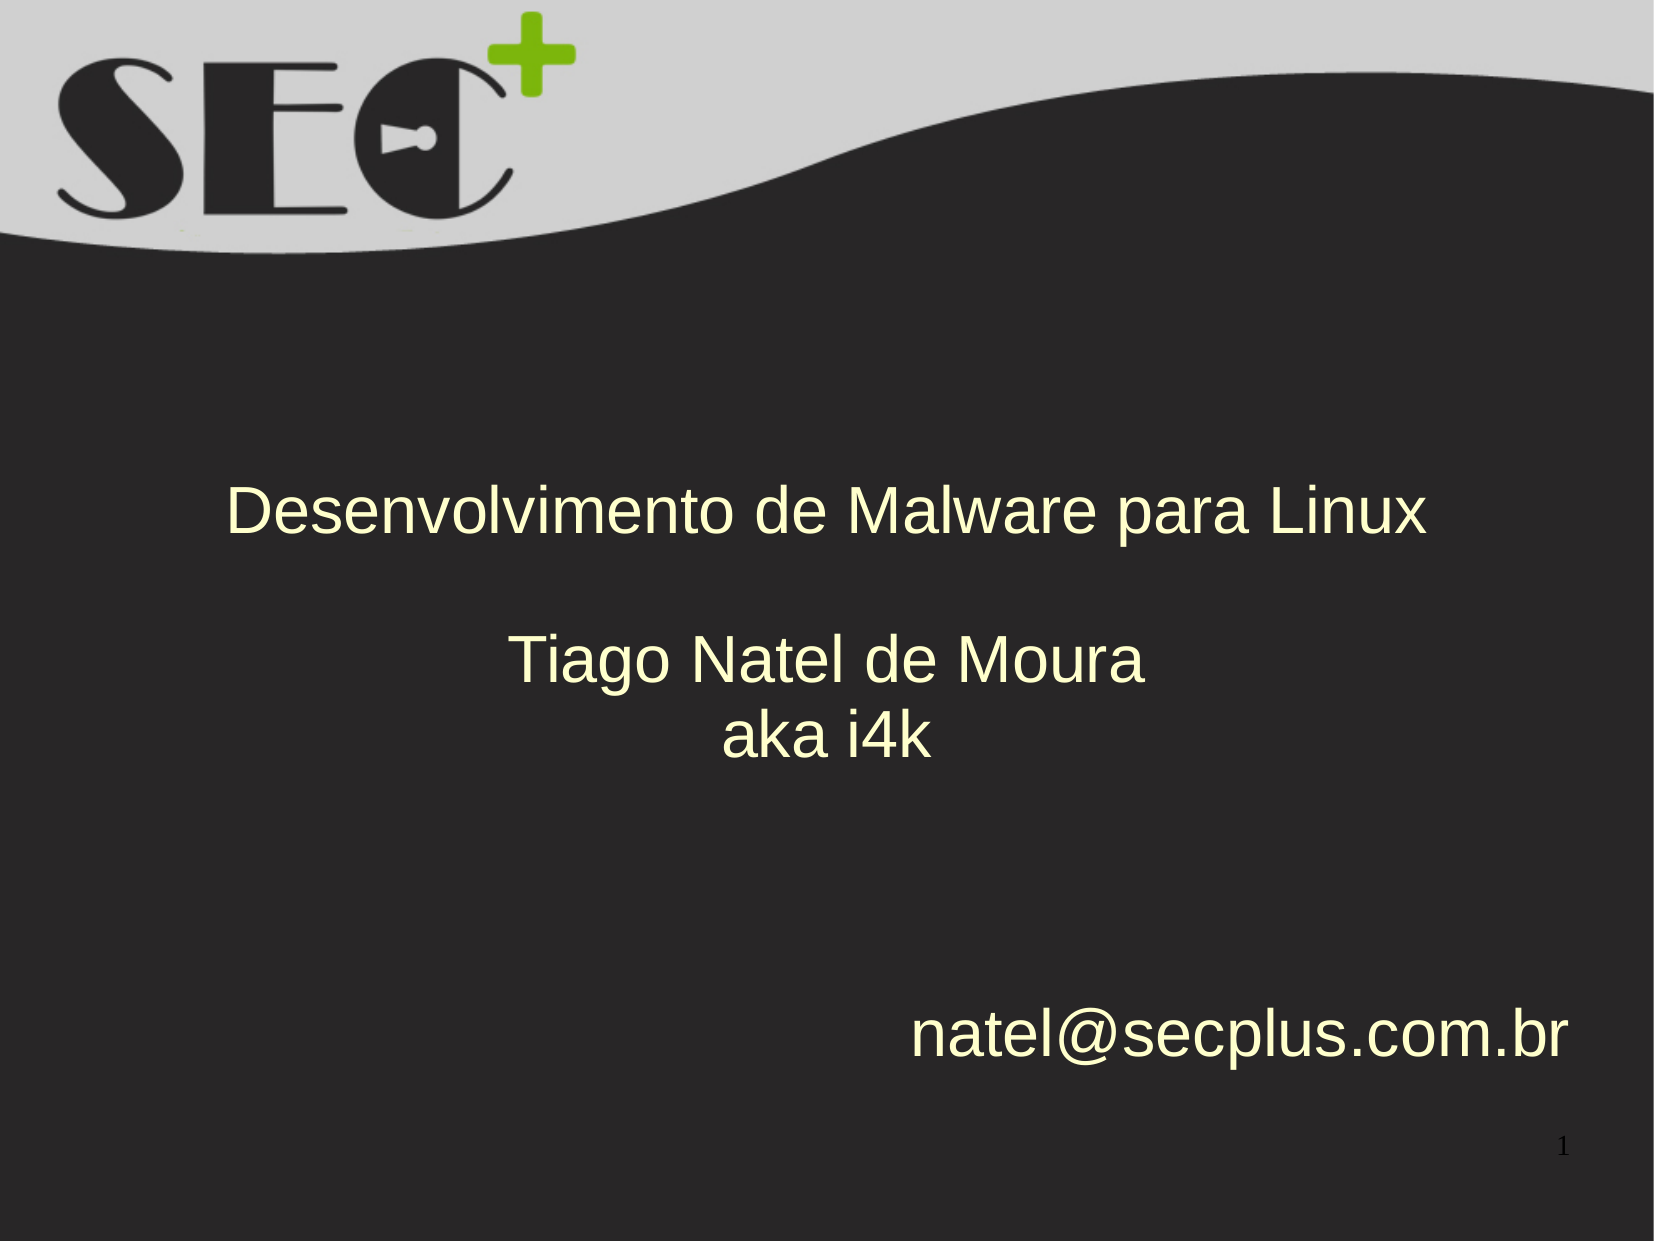

# Desenvolvimento de Malware para Linux
Tiago Natel de Moura
aka i4k
natel@secplus.com.br
1